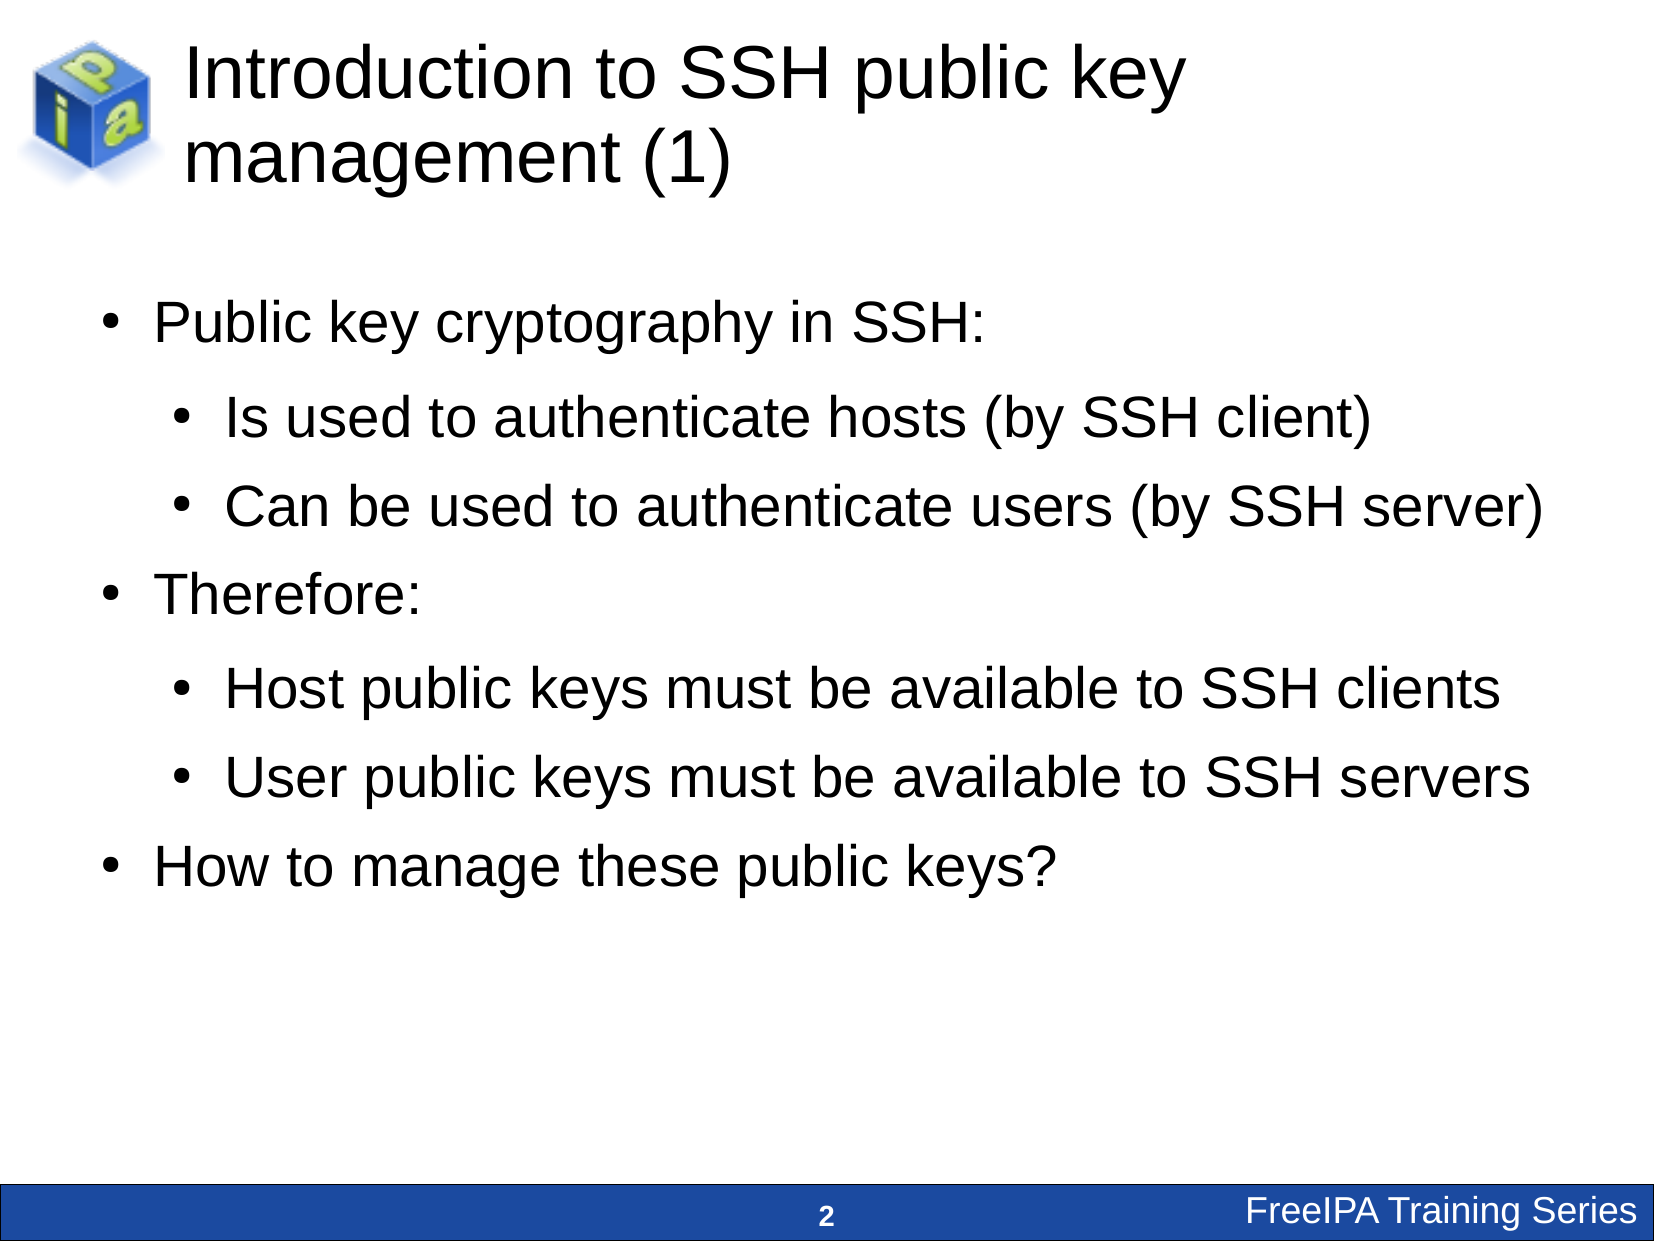

# Introduction to SSH public key management (1)
Public key cryptography in SSH:
Is used to authenticate hosts (by SSH client)
Can be used to authenticate users (by SSH server)
Therefore:
Host public keys must be available to SSH clients
User public keys must be available to SSH servers
How to manage these public keys?
2